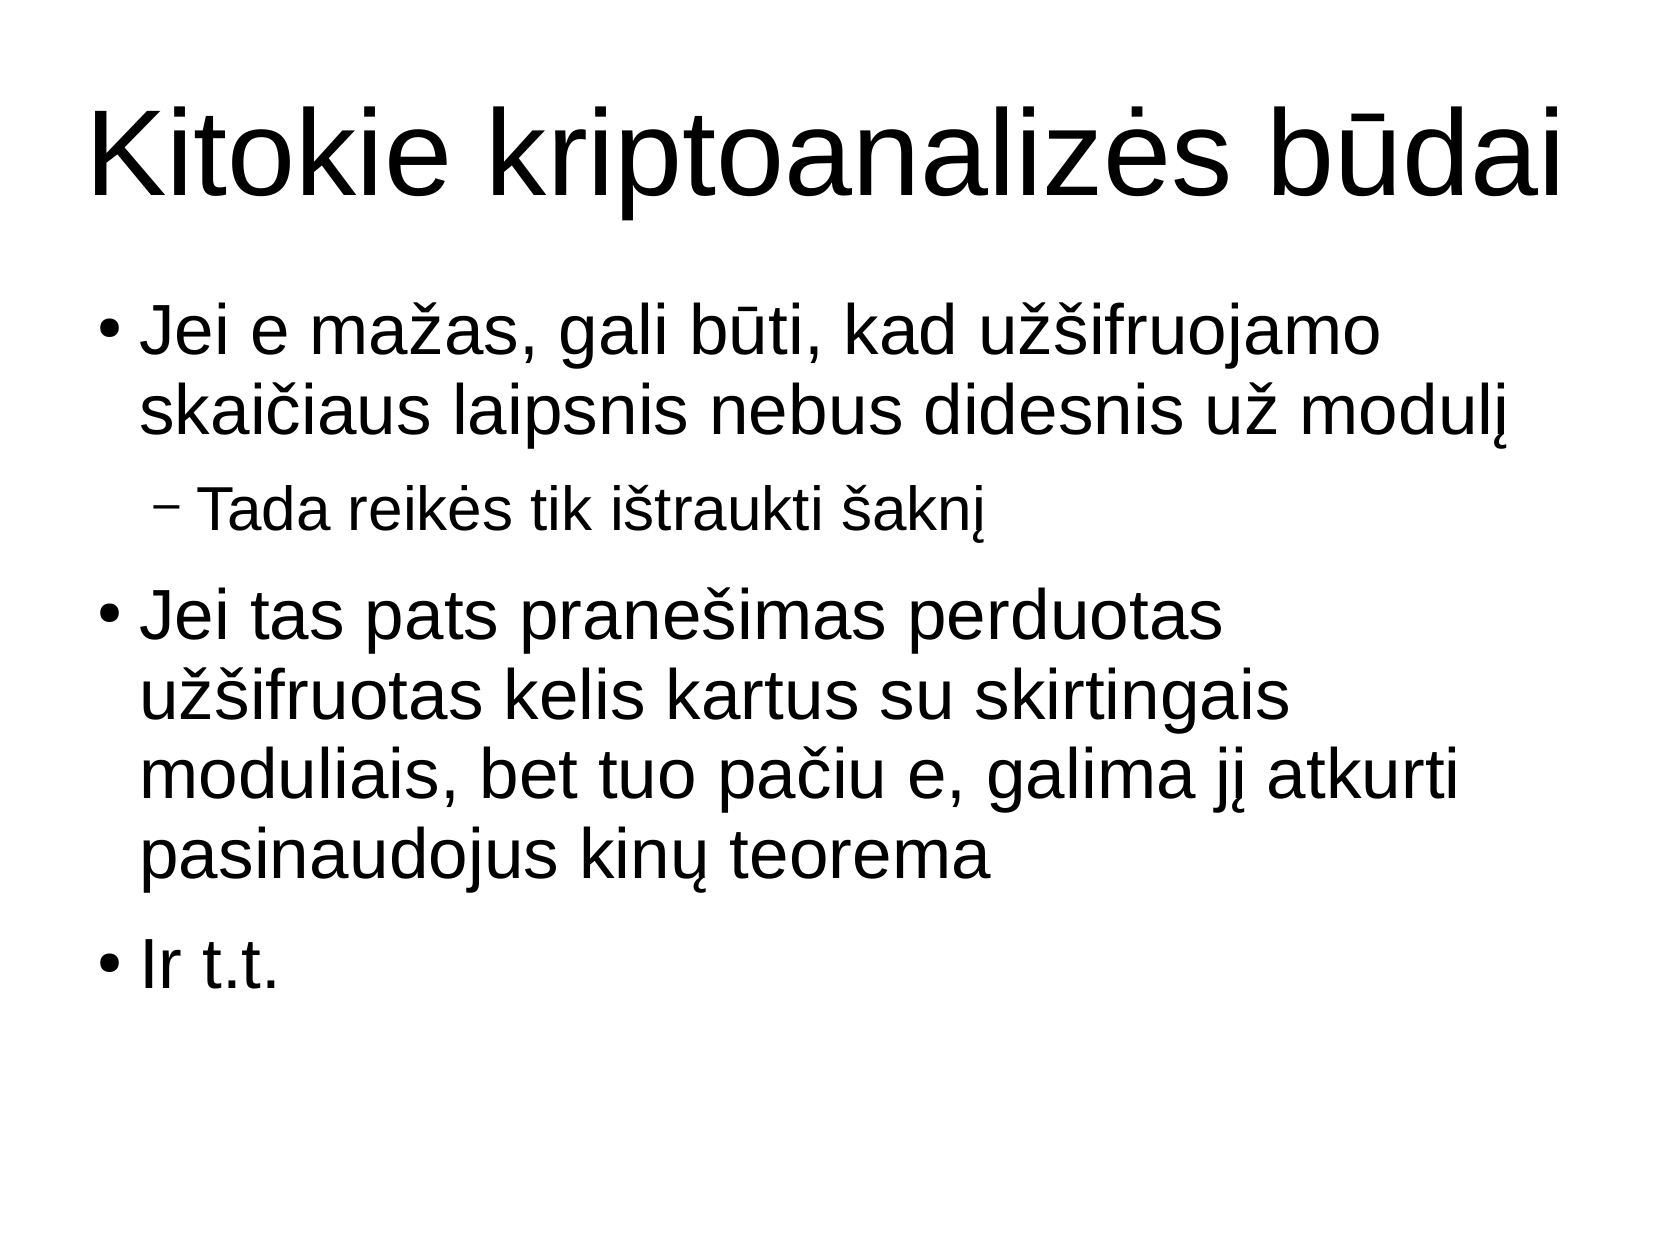

# Kitokie kriptoanalizės būdai
Jei e mažas, gali būti, kad užšifruojamo skaičiaus laipsnis nebus didesnis už modulį
Tada reikės tik ištraukti šaknį
Jei tas pats pranešimas perduotas užšifruotas kelis kartus su skirtingais moduliais, bet tuo pačiu e, galima jį atkurti pasinaudojus kinų teorema
Ir t.t.